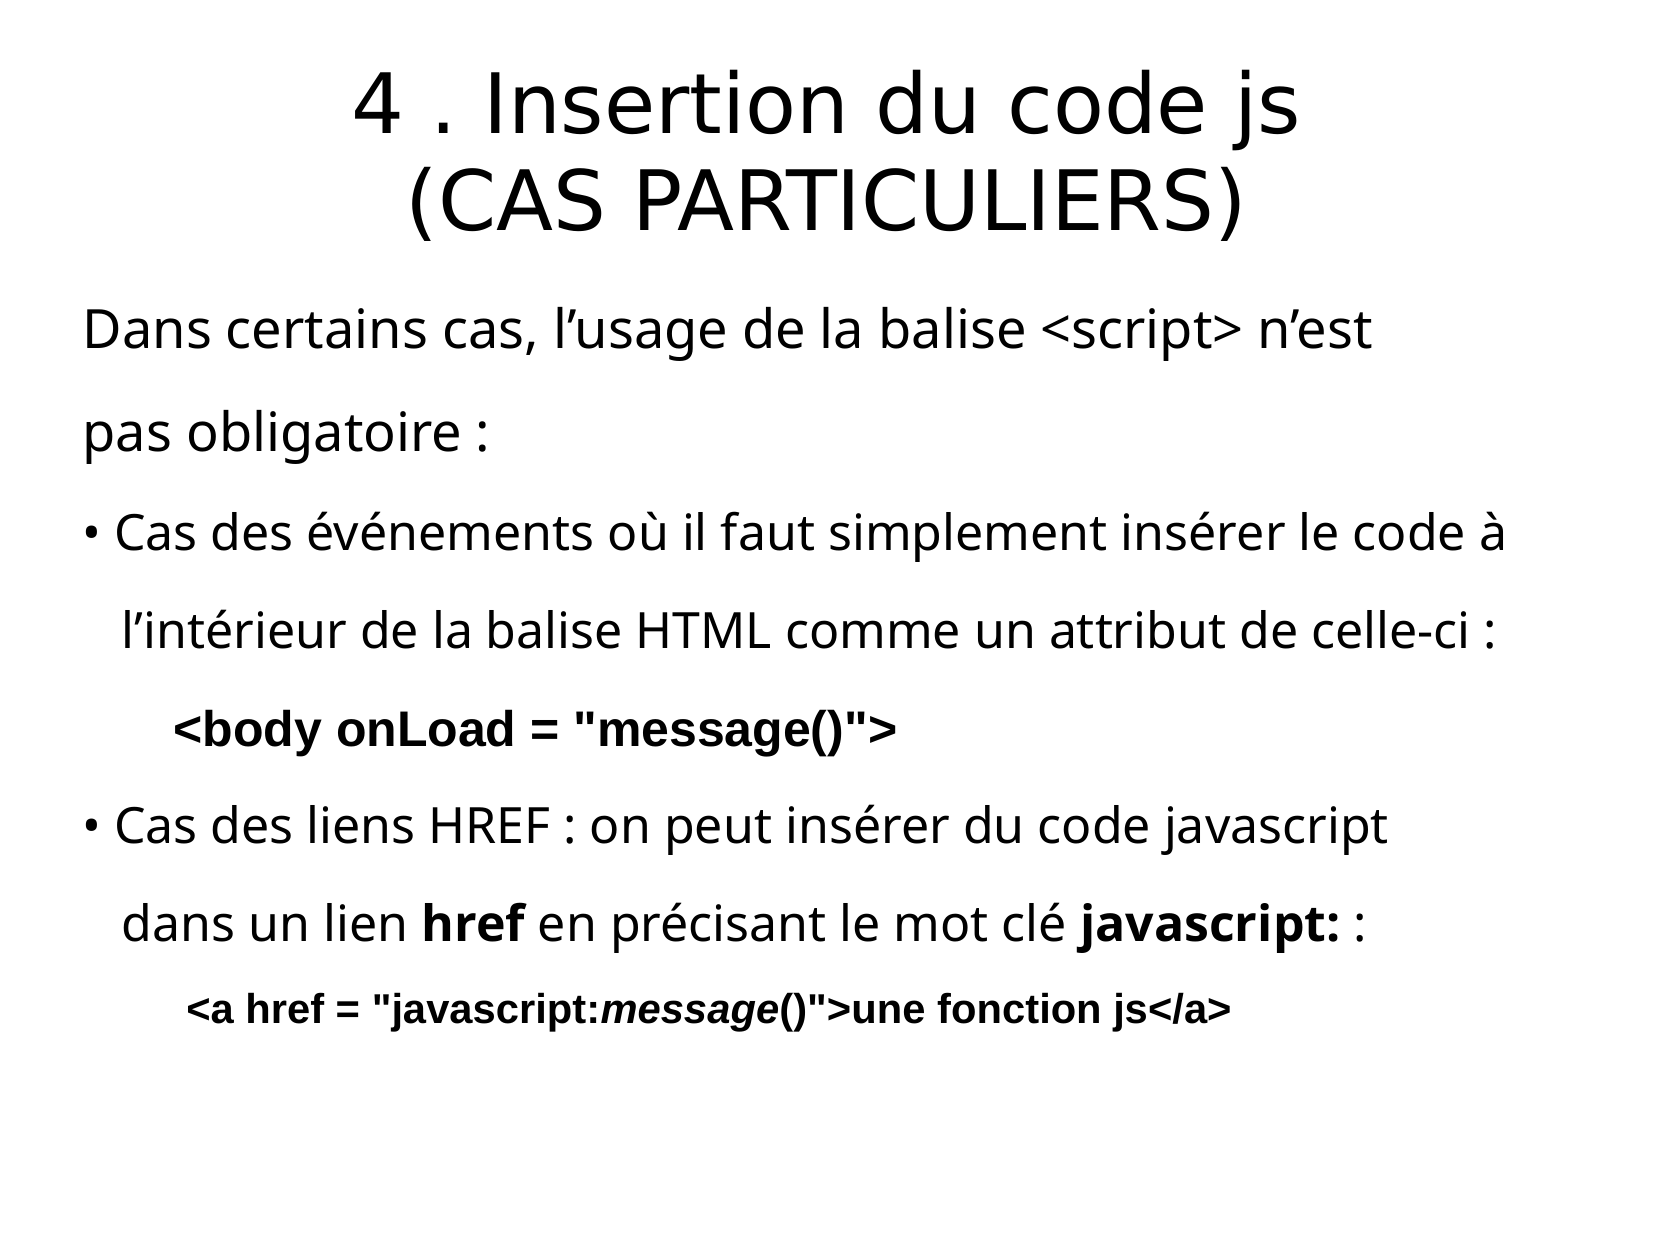

# 4 . Insertion du code js (CAS PARTICULIERS)
Dans certains cas, l’usage de la balise <script> n’est
pas obligatoire :
• Cas des événements où il faut simplement insérer le code à
 l’intérieur de la balise HTML comme un attribut de celle-ci :
 <body onLoad = "message()">
• Cas des liens HREF : on peut insérer du code javascript
 dans un lien href en précisant le mot clé javascript: :
 <a href = "javascript:message()">une fonction js</a>